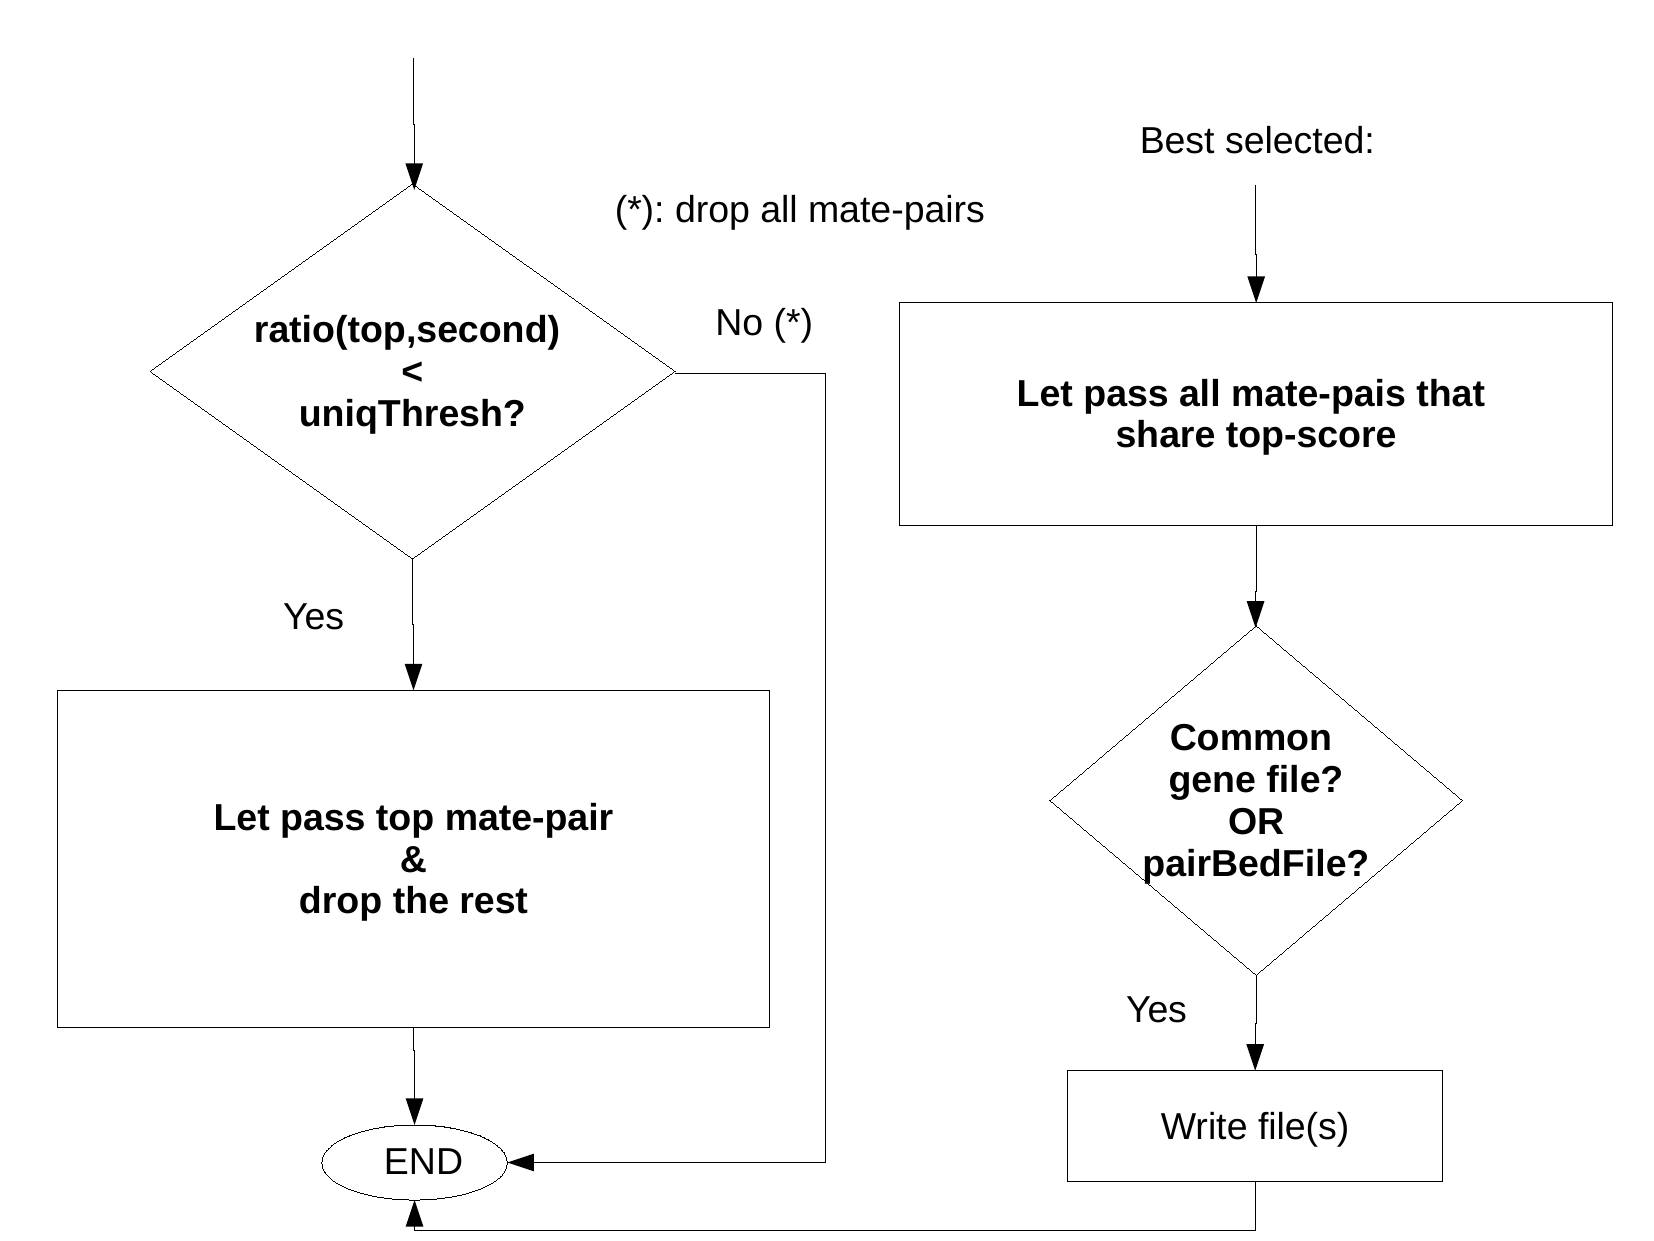

Best selected:
(*): drop all mate-pairs
ratio(top,second)
<
uniqThresh?
No (*)
Let pass all mate-pais that
share top-score
Yes
Common
gene file?
OR
pairBedFile?
Let pass top mate-pair
&
drop the rest
Yes
Write file(s)
END